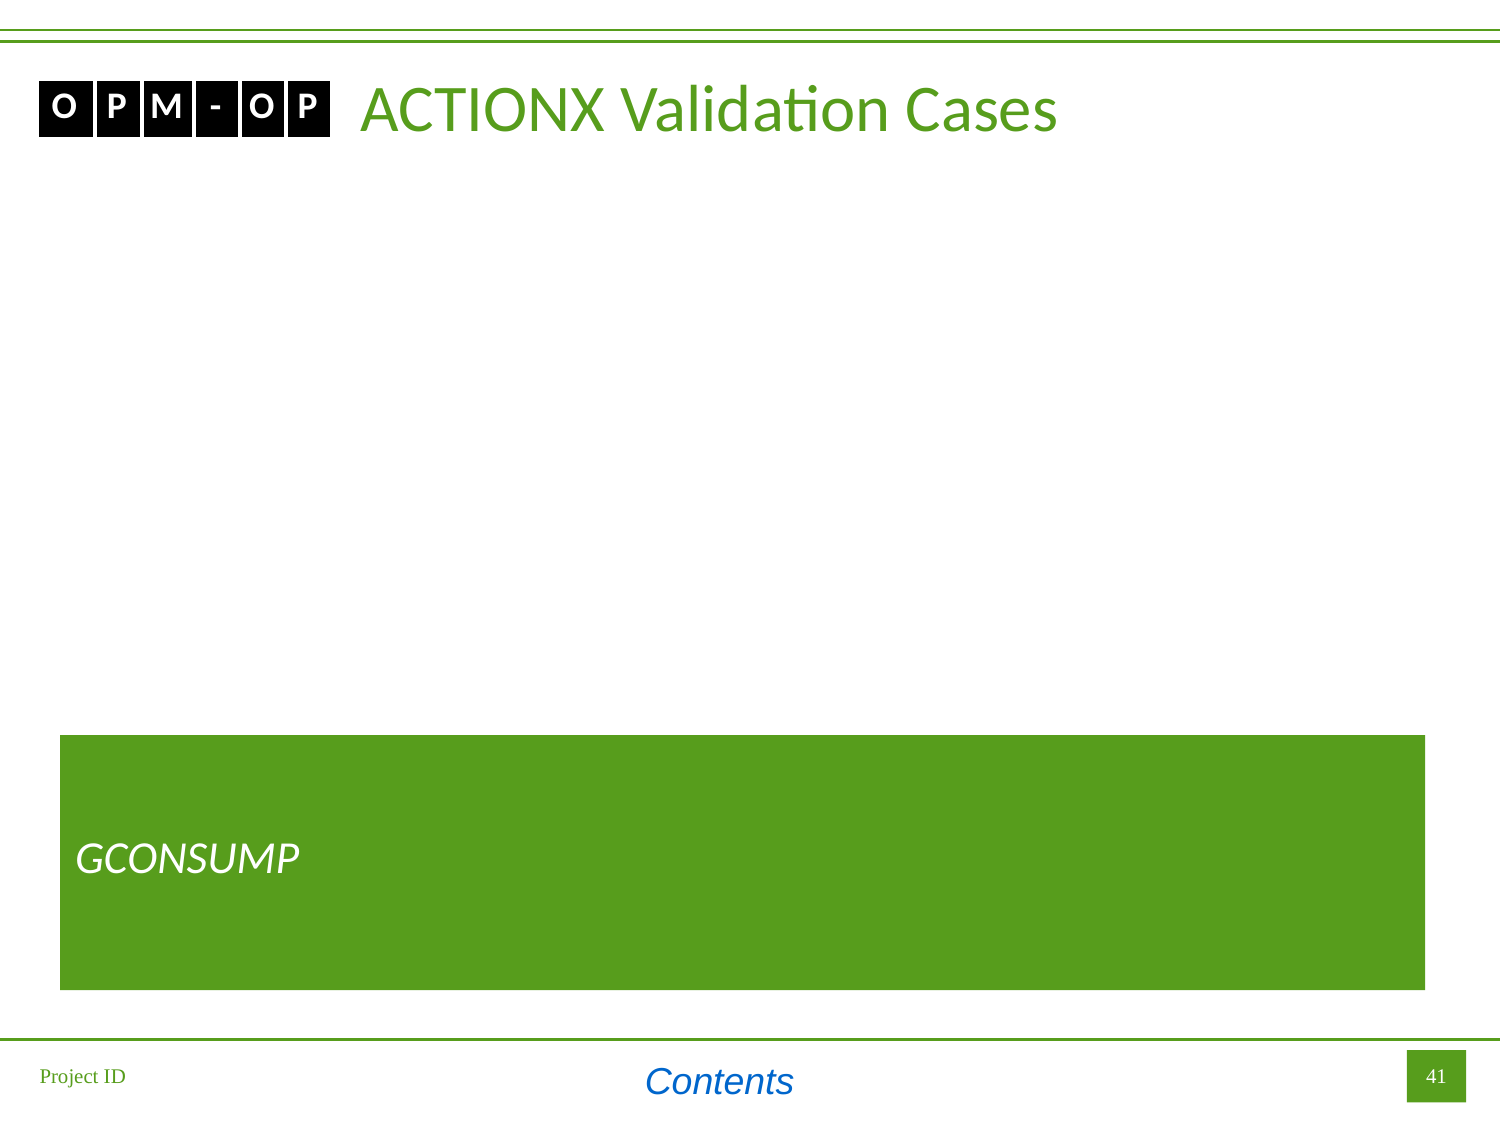

# ACTIONX Validation Cases
GcONSUMP
Project ID
41